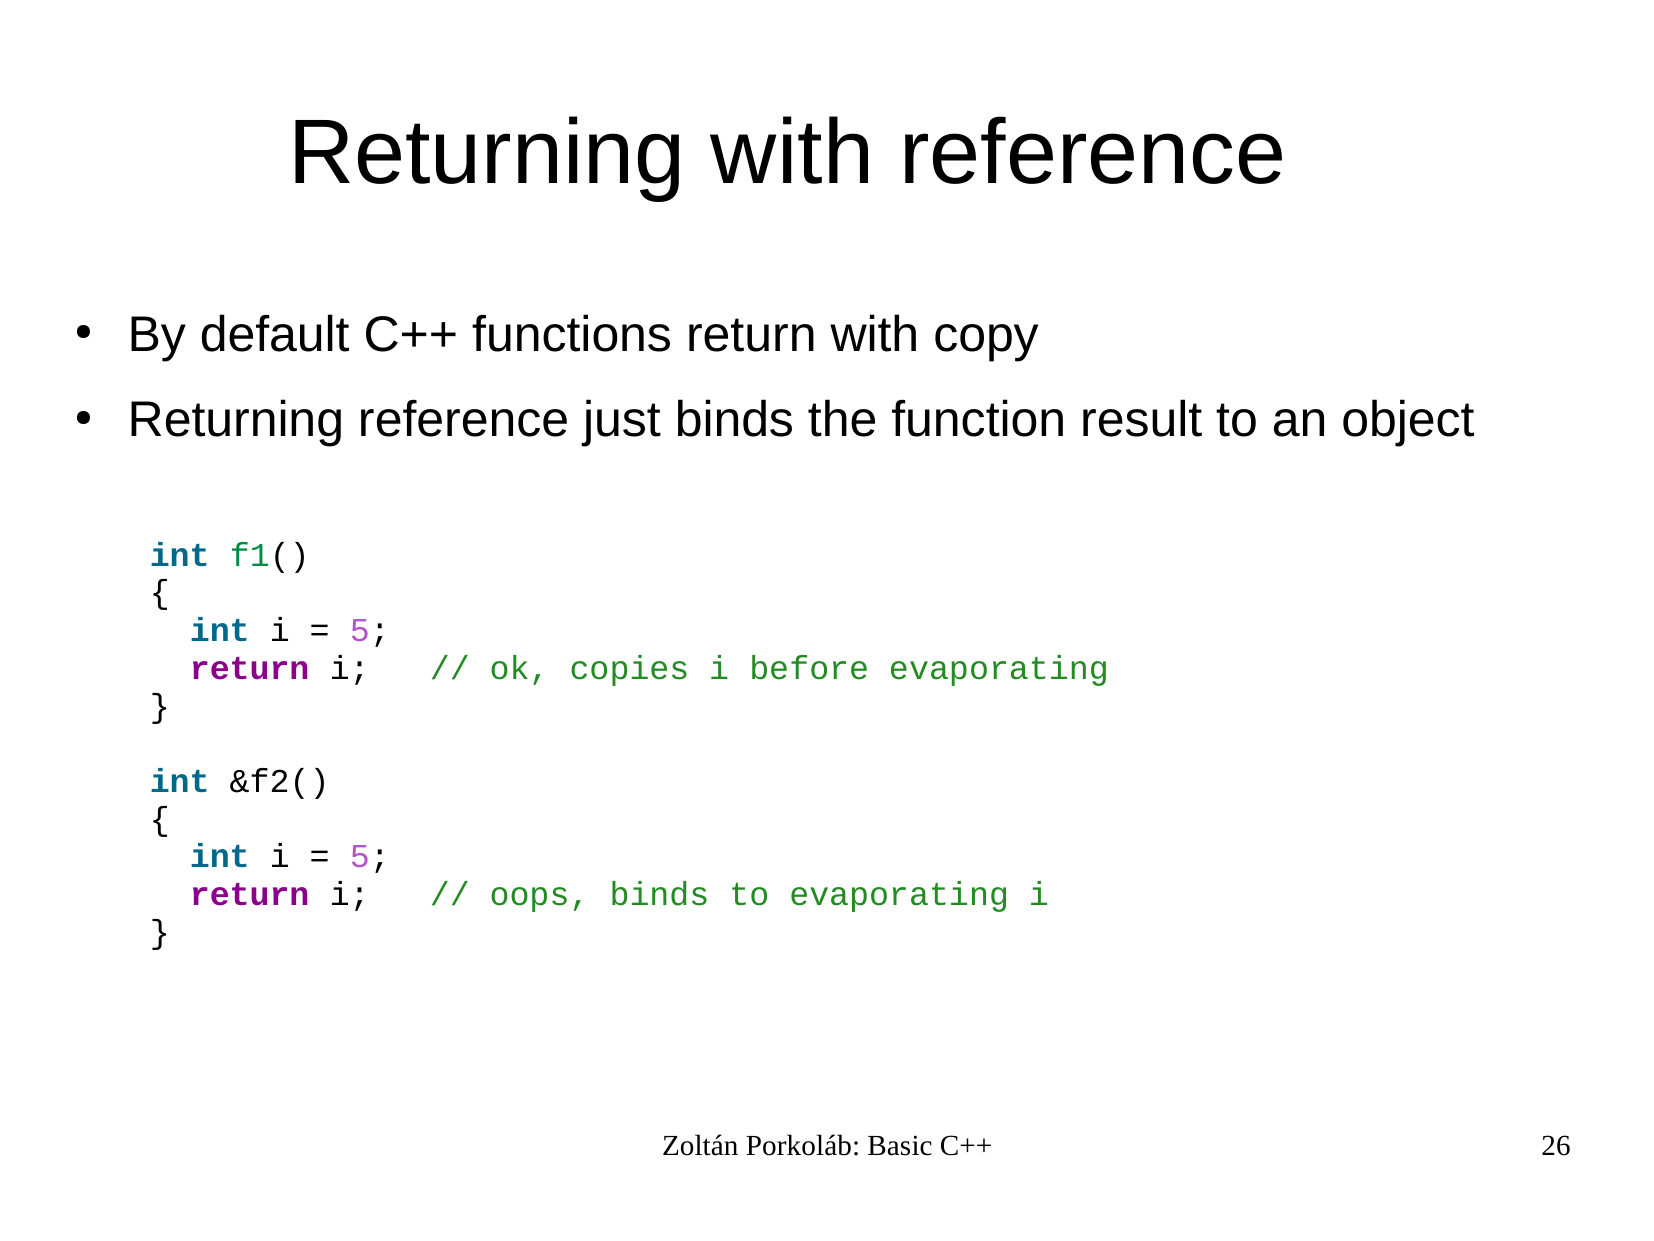

# Returning with reference
By default C++ functions return with copy
Returning reference just binds the function result to an object
int f1()
{
 int i = 5;
 return i; // ok, copies i before evaporating
}
int &f2()
{
 int i = 5;
 return i; // oops, binds to evaporating i
}
Zoltán Porkoláb: Basic C++
26